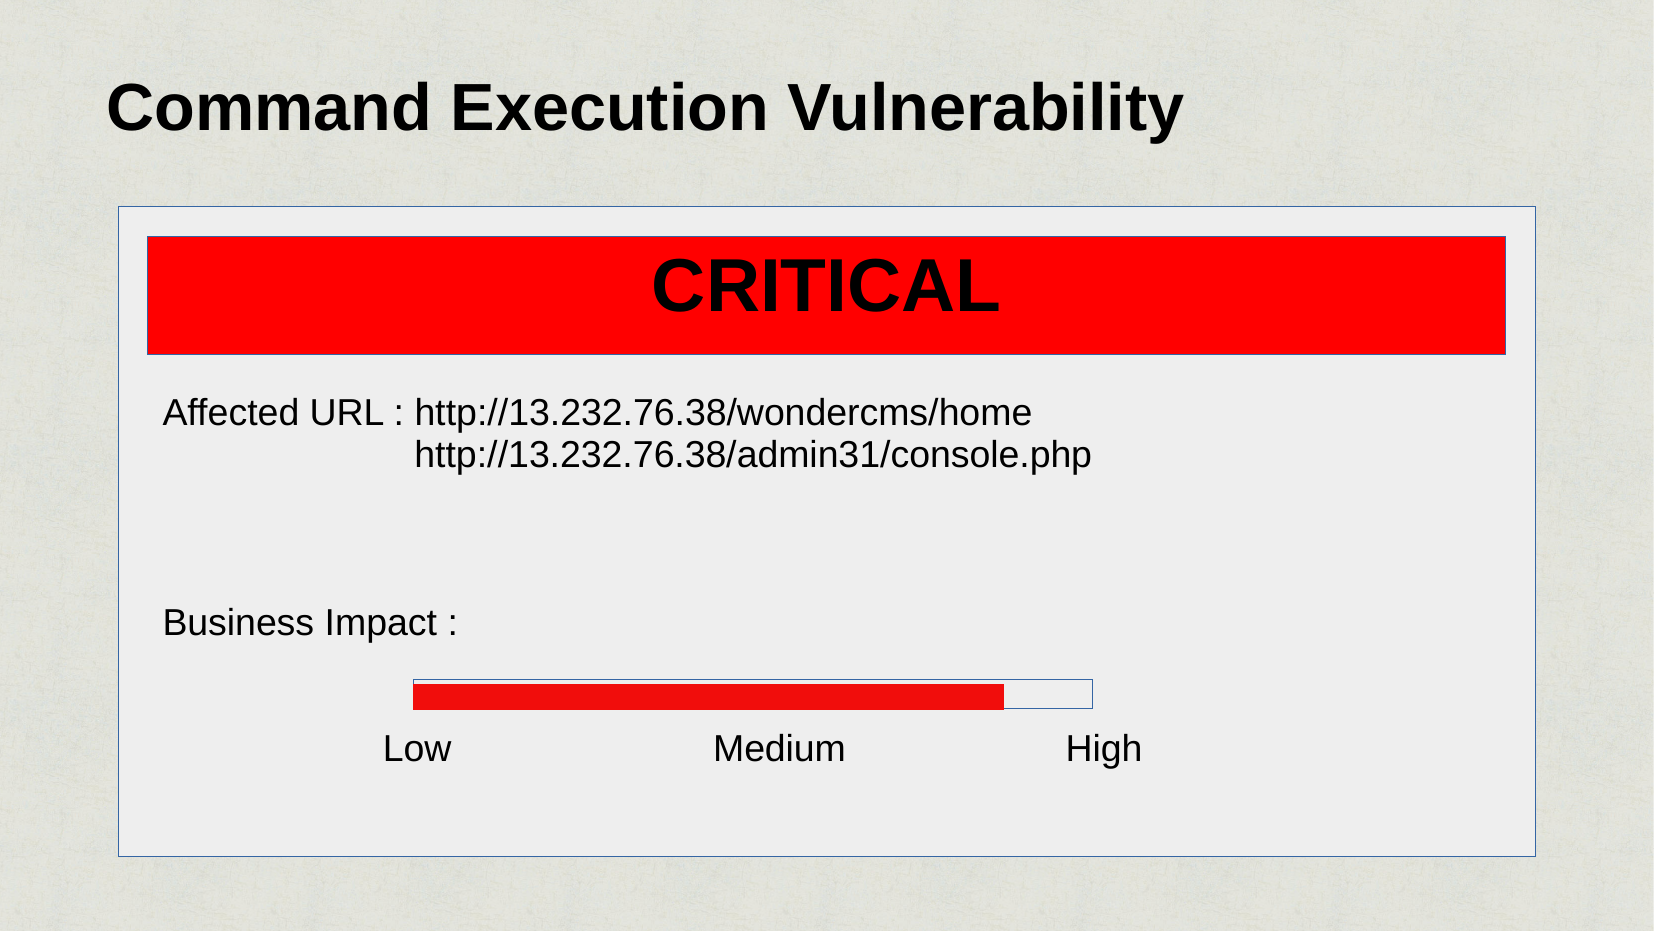

# Command Execution Vulnerability
CRITICAL
Affected URL : http://13.232.76.38/wondercms/home
 http://13.232.76.38/admin31/console.php
Business Impact :
 Low Medium High